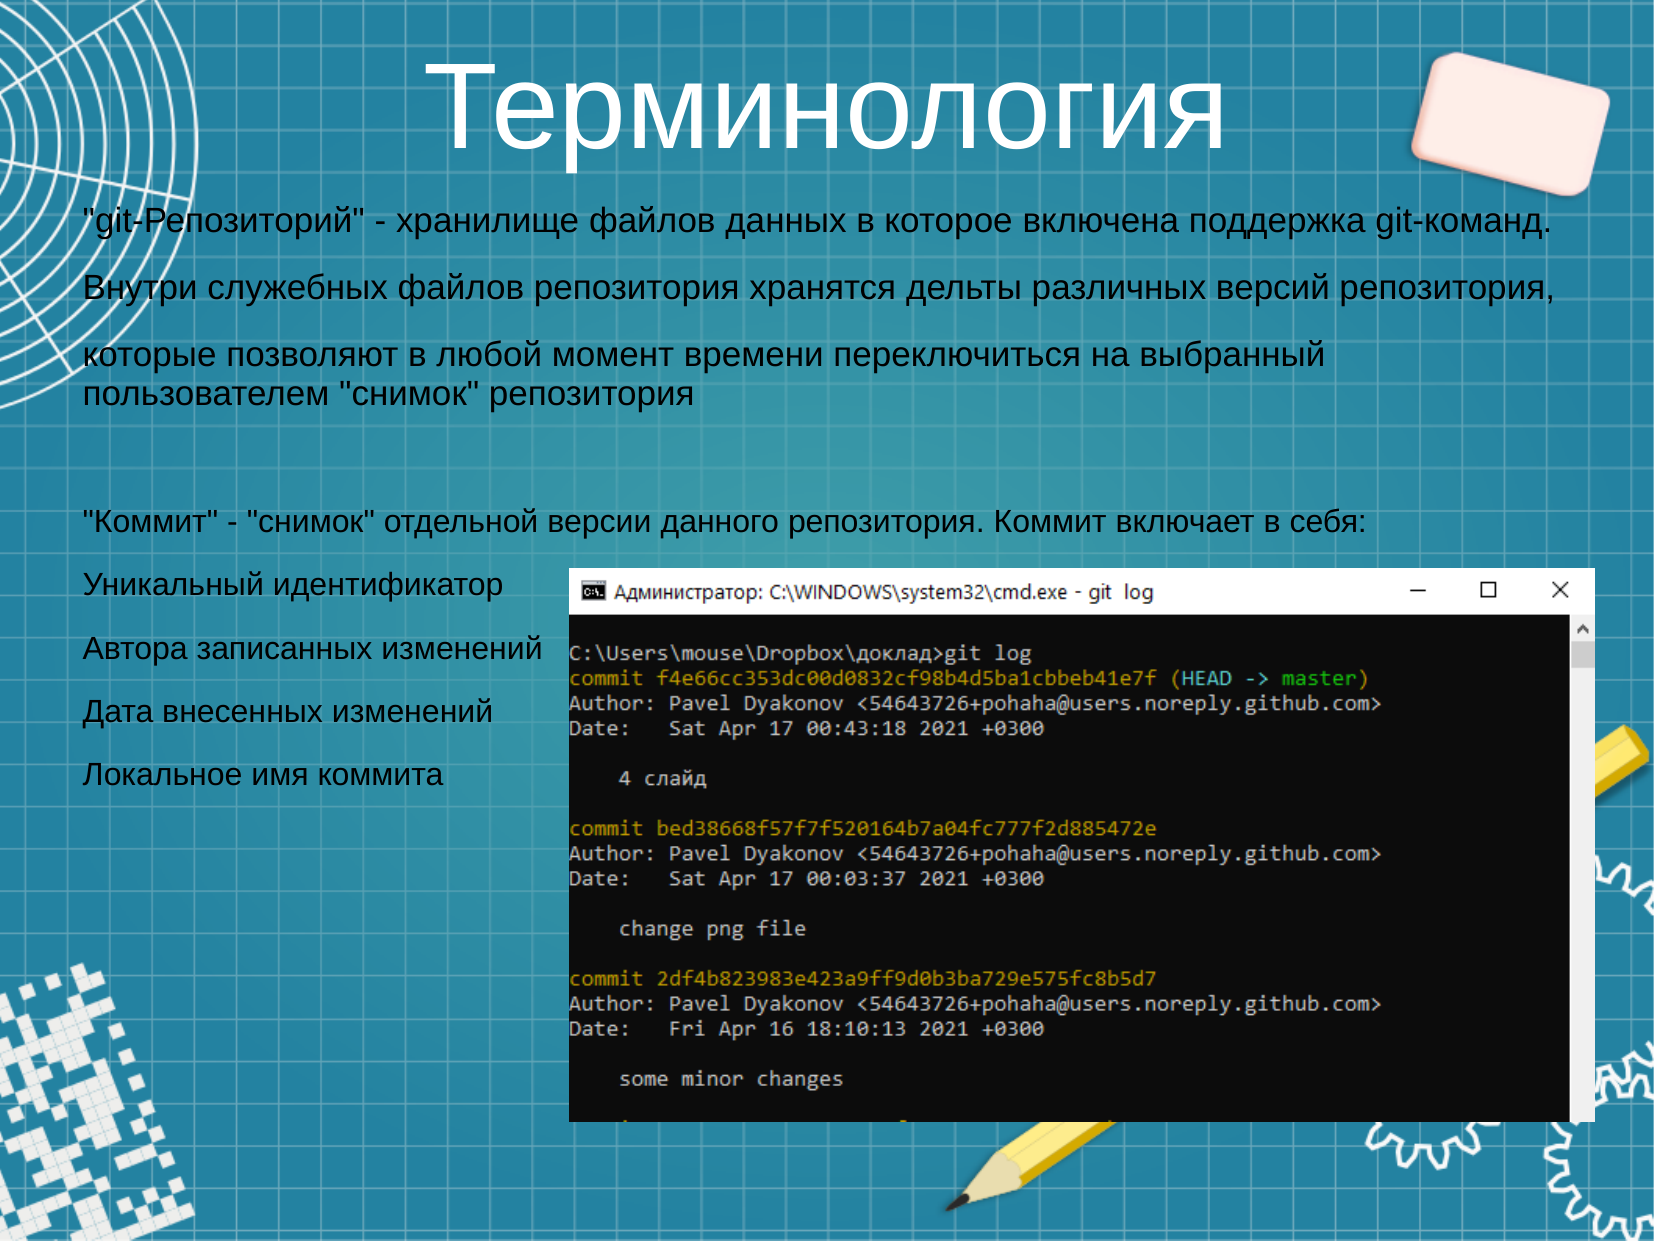

# Терминология
"git-Репозиторий" - хранилище файлов данных в которое включена поддержка git-команд.
Внутри служебных файлов репозитория хранятся дельты различных версий репозитория,
которые позволяют в любой момент времени переключиться на выбранный пользователем "снимок" репозитория
"Коммит" - "снимок" отдельной версии данного репозитория. Коммит включает в себя:
Уникальный идентификатор
Автора записанных изменений
Дата внесенных изменений
Локальное имя коммита